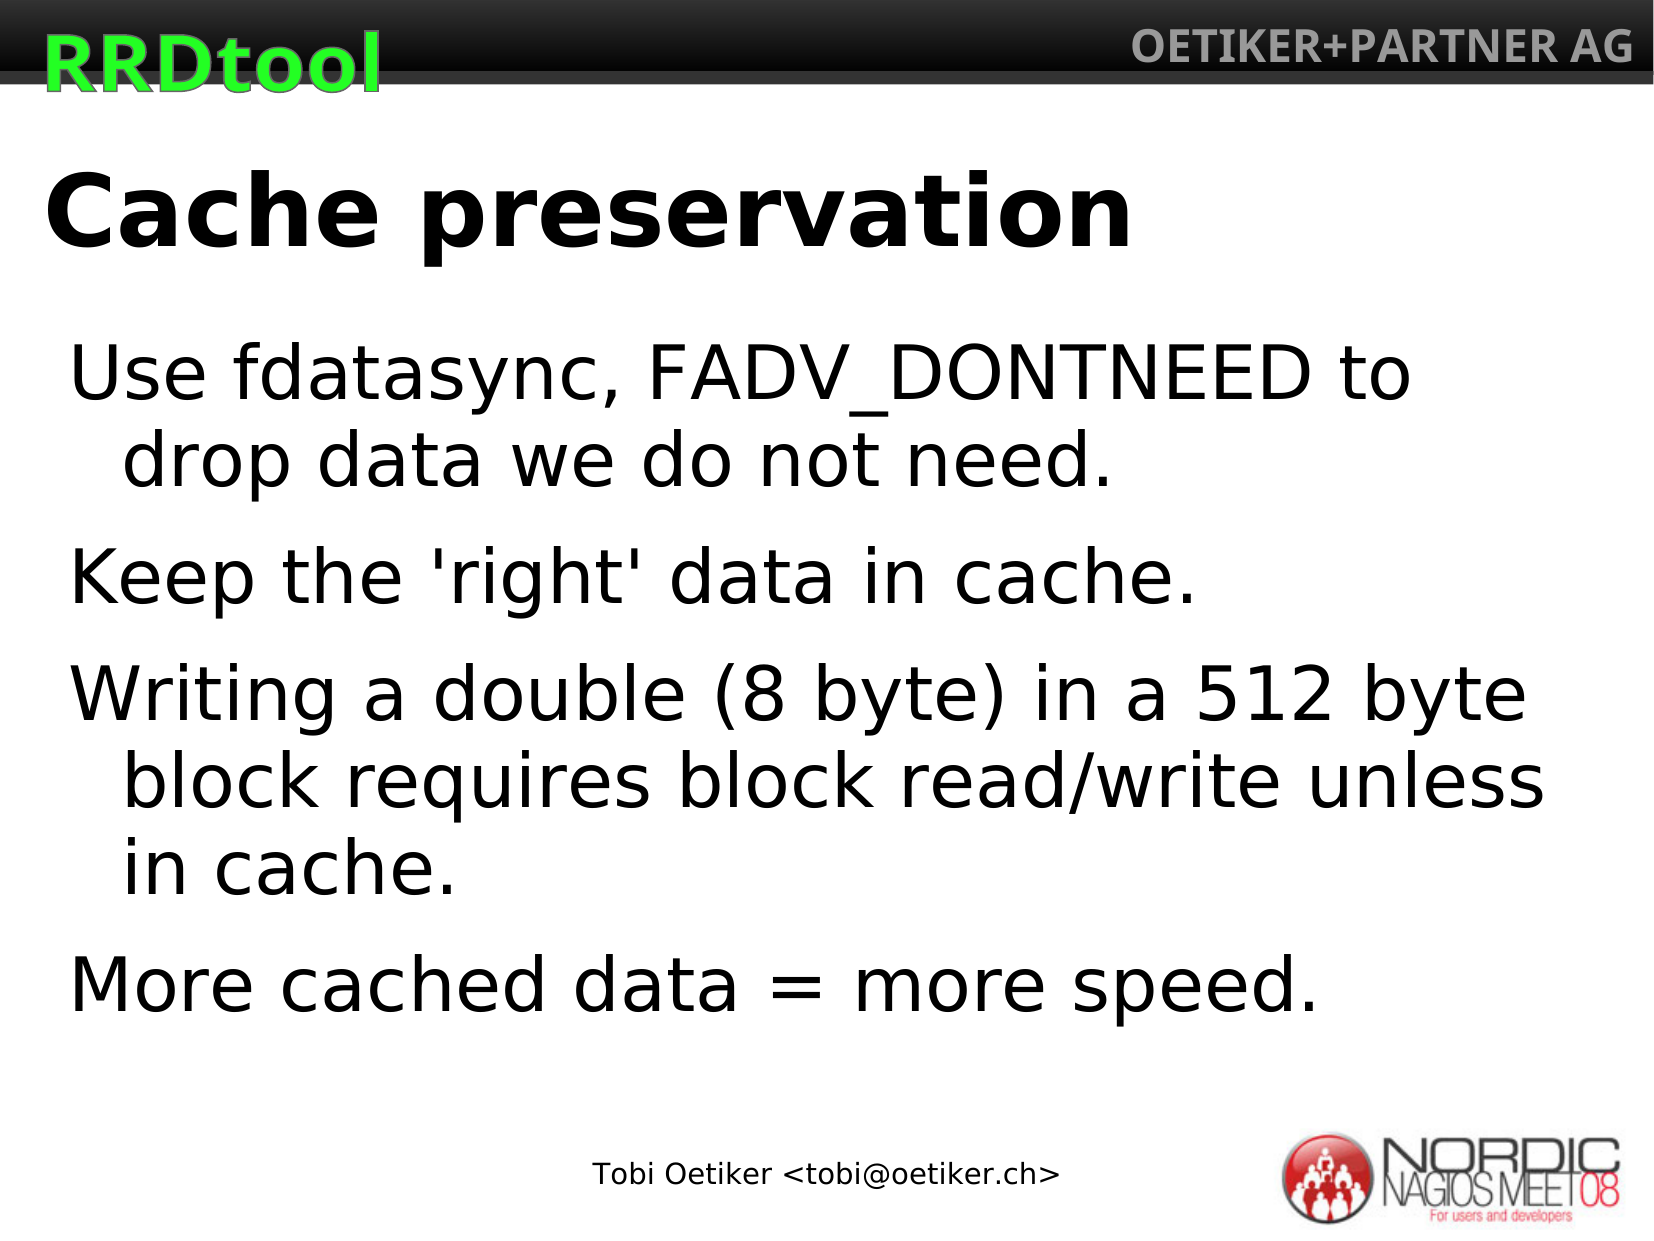

# Cache preservation
Use fdatasync, FADV_DONTNEED to drop data we do not need.
Keep the 'right' data in cache.
Writing a double (8 byte) in a 512 byte block requires block read/write unless in cache.
More cached data = more speed.